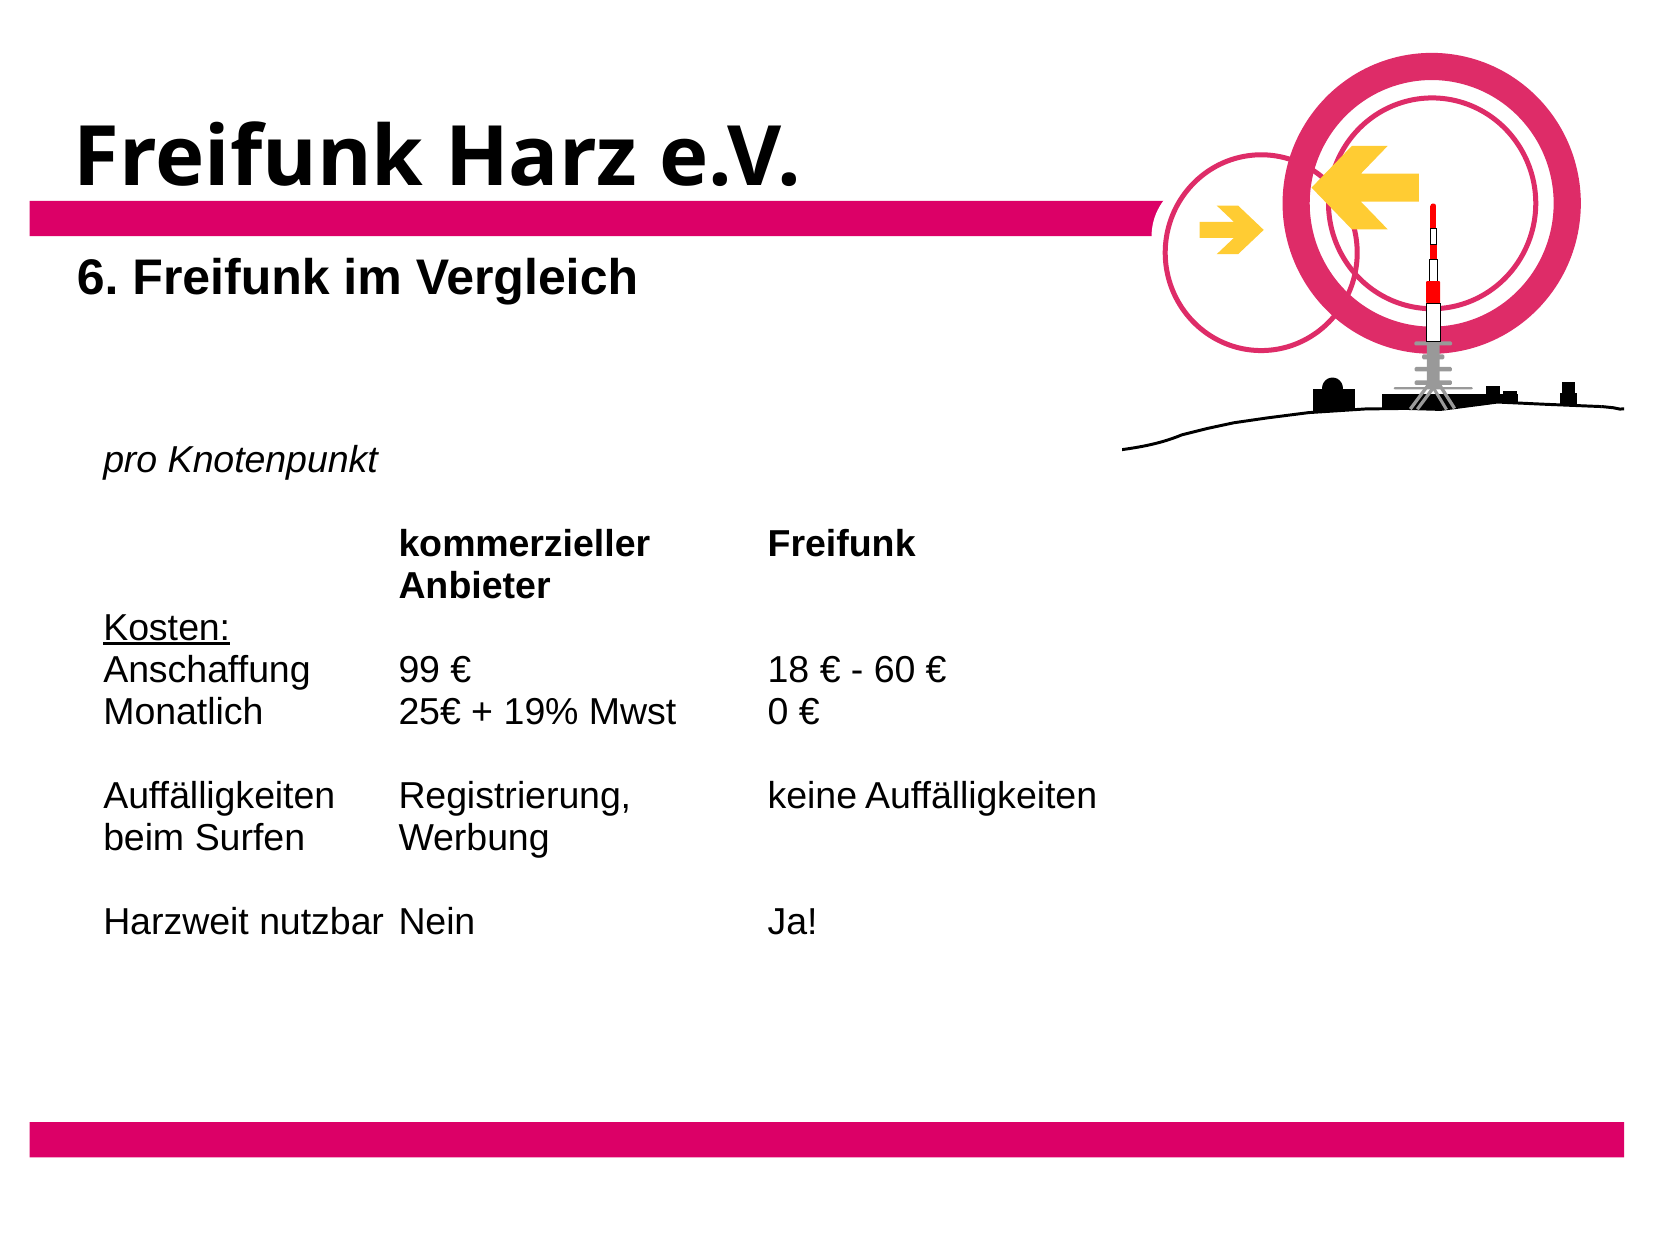

# 6. Freifunk im Vergleich
pro Knotenpunkt
				kommerzieller		Freifunk
				Anbieter
Kosten:
Anschaffung		99 € 				18 € - 60 €
Monatlich		25€ + 19% Mwst		0 €
Auffälligkeiten	Registrierung,		keine Auffälligkeiten
beim Surfen		Werbung
Harzweit nutzbar	Nein				Ja!